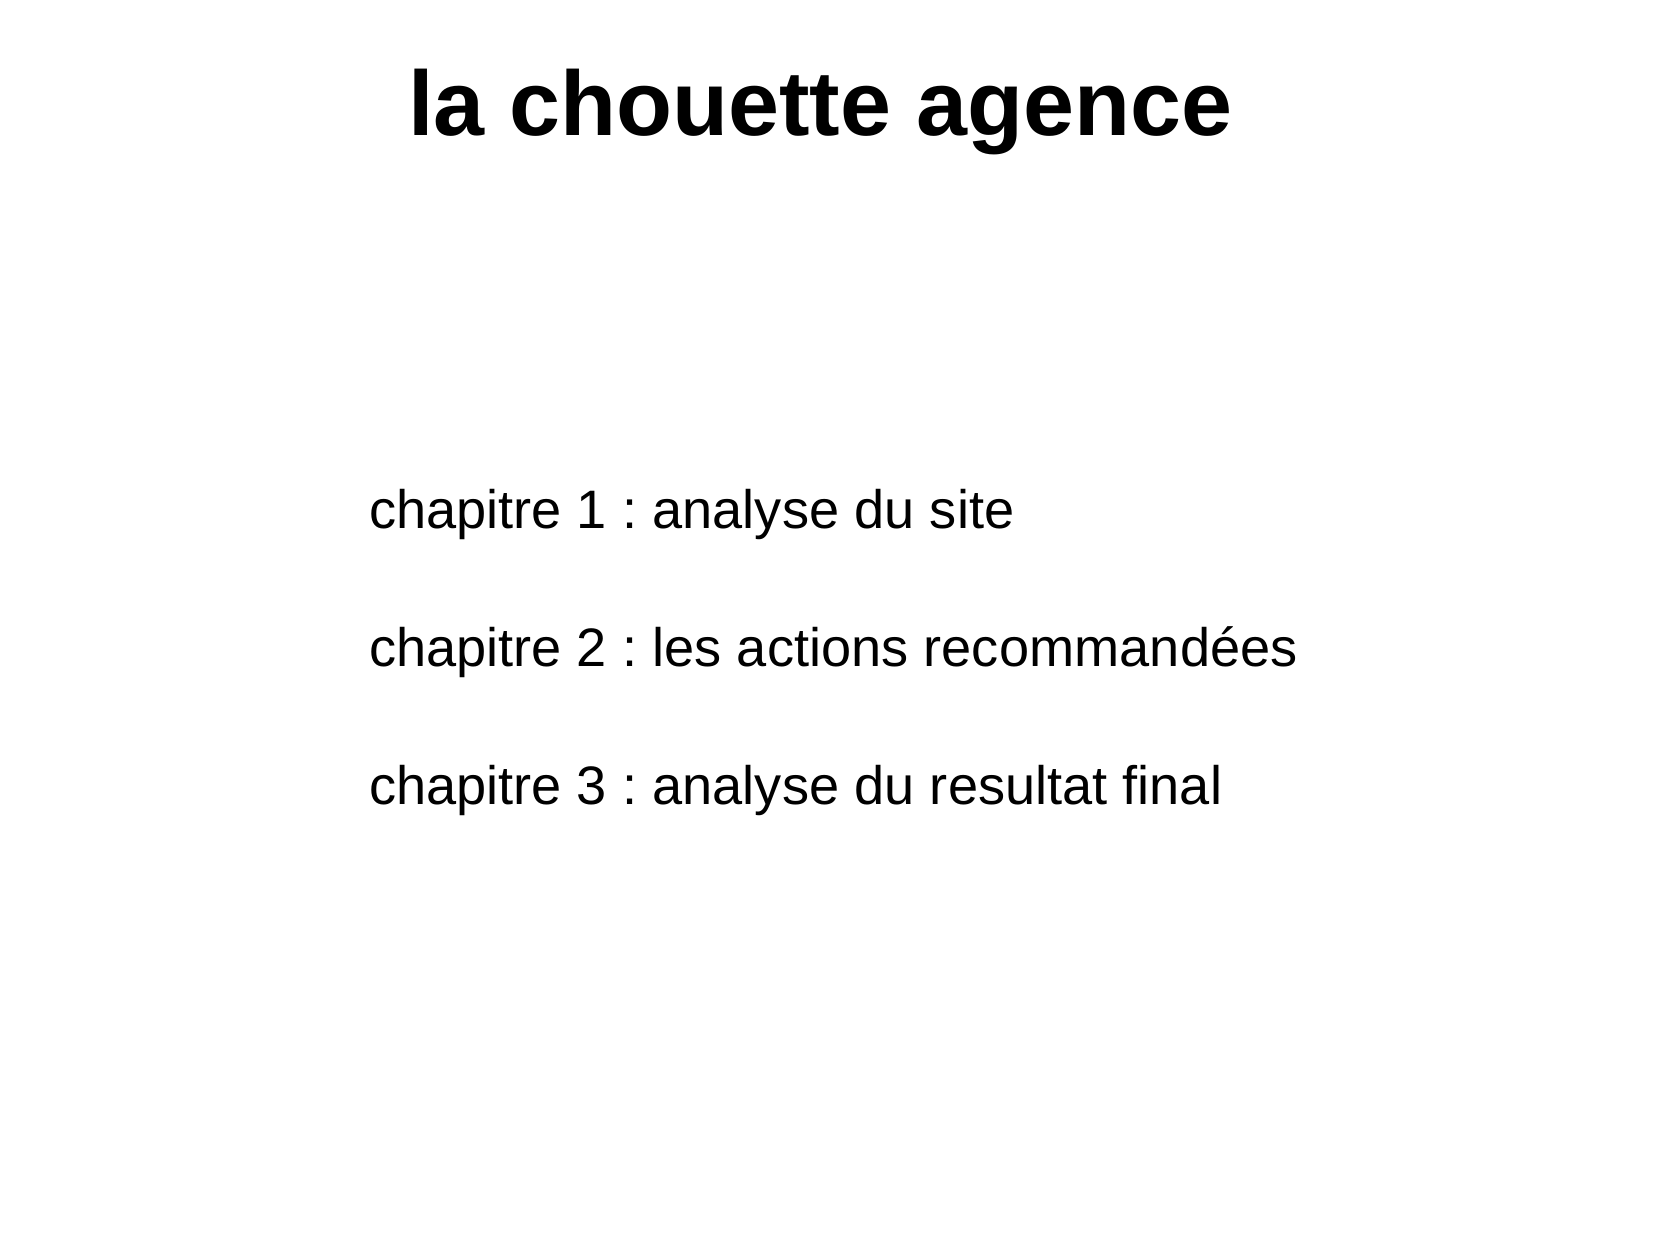

# la chouette agence
chapitre 1 : analyse du site
chapitre 2 : les actions recommandées
chapitre 3 : analyse du resultat final